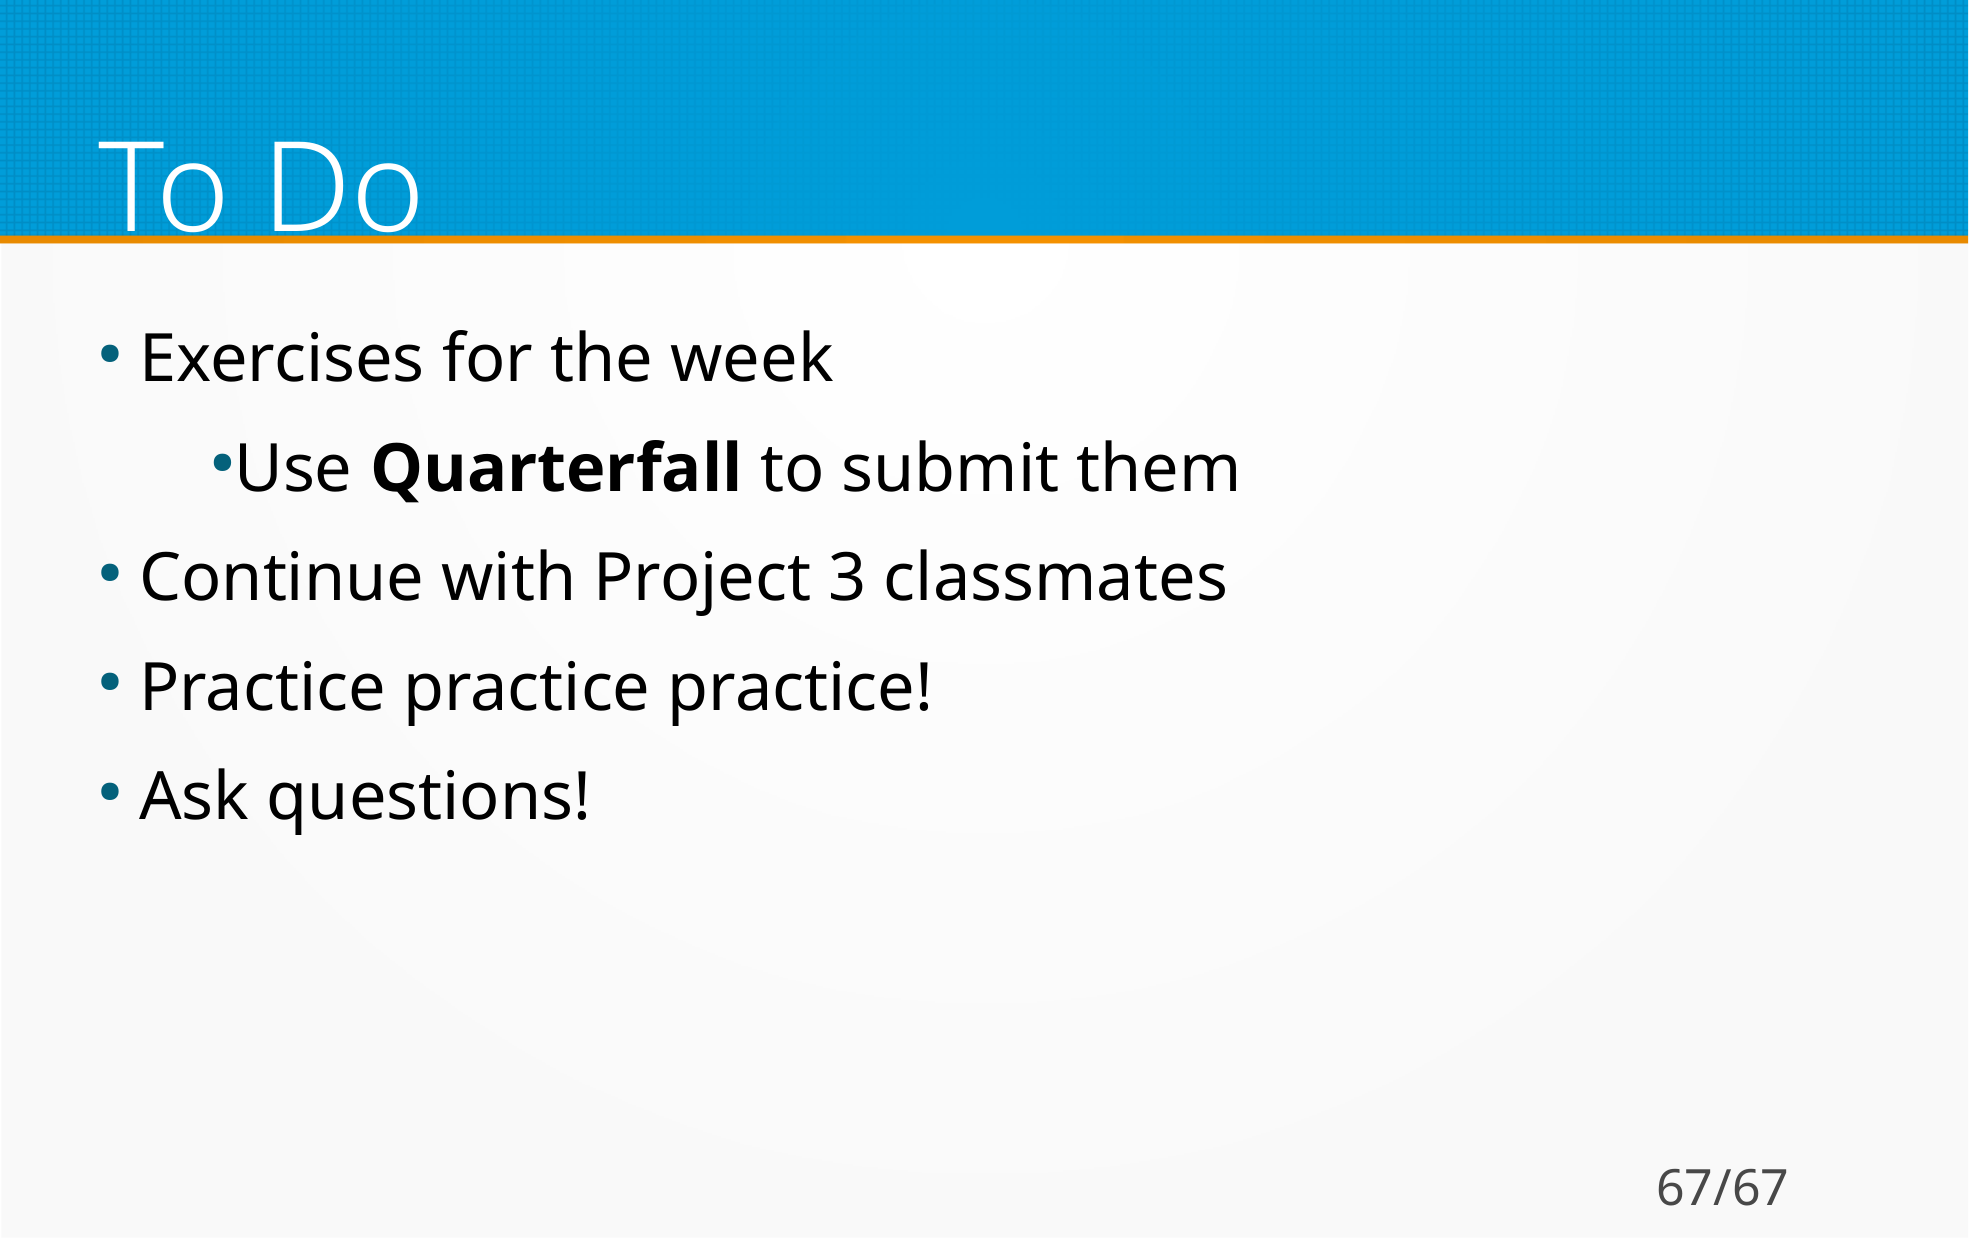

# To Do
 Exercises for the week
Use Quarterfall to submit them
 Continue with Project 3 classmates
 Practice practice practice!
 Ask questions!
67